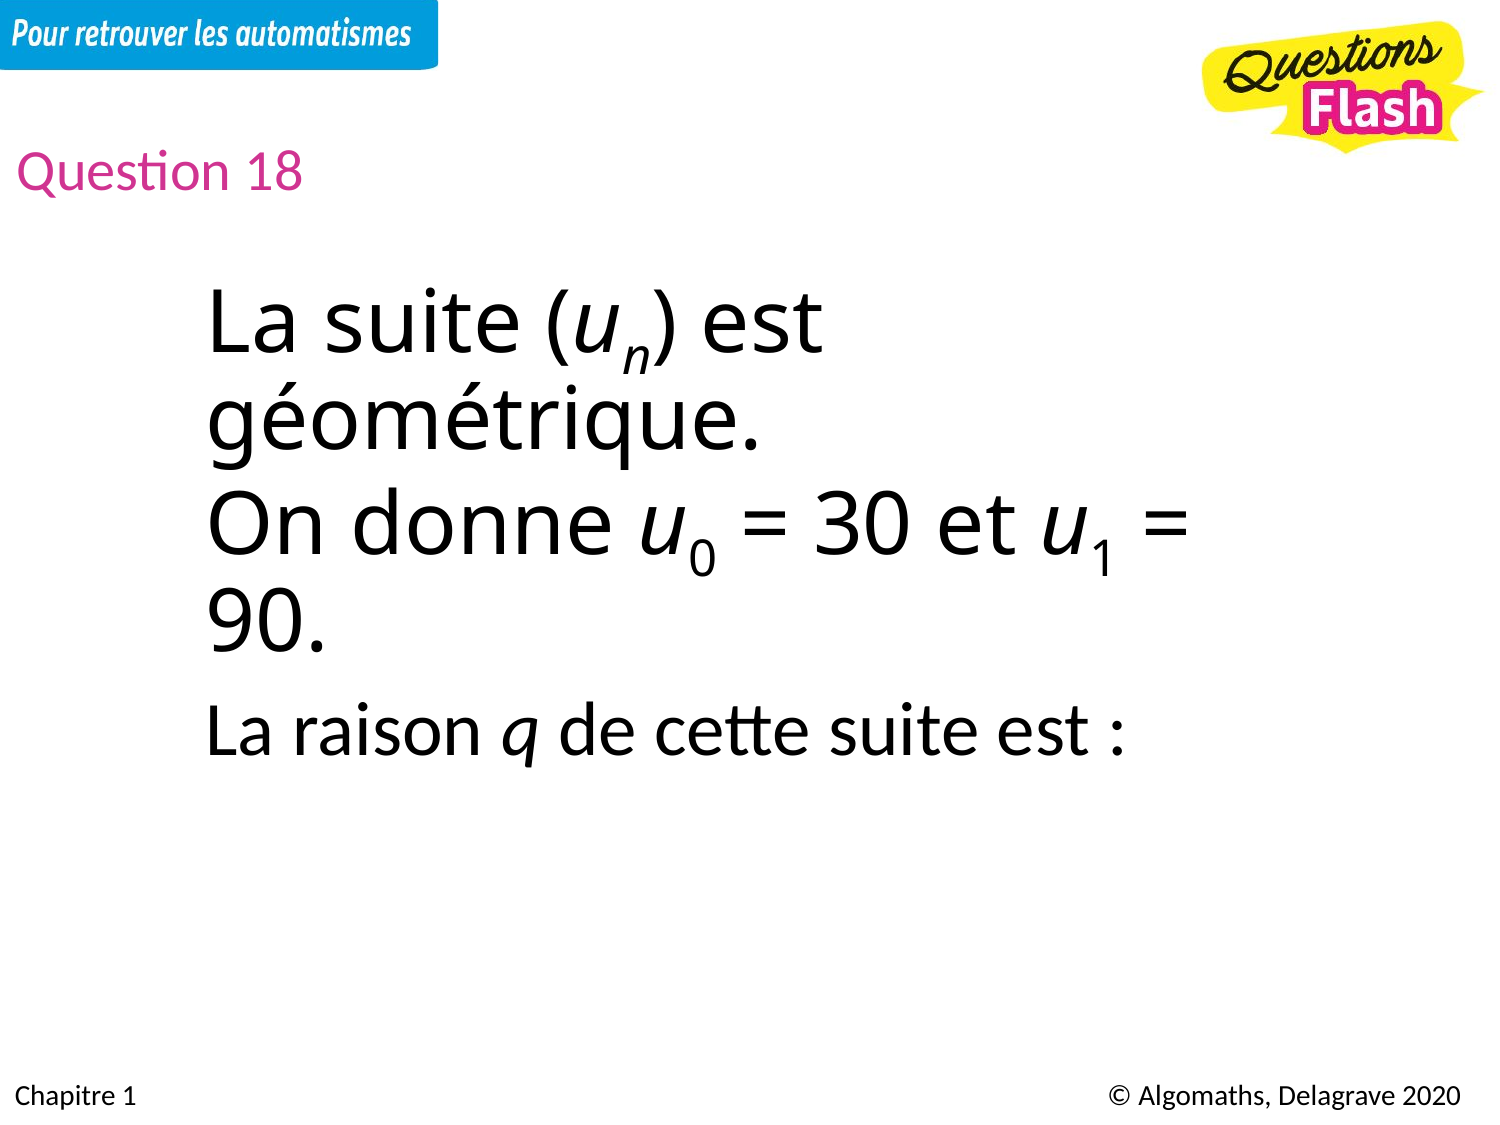

Question 18
# La suite (un) est géométrique. On donne u0 = 30 et u1 = 90.
La raison q de cette suite est :